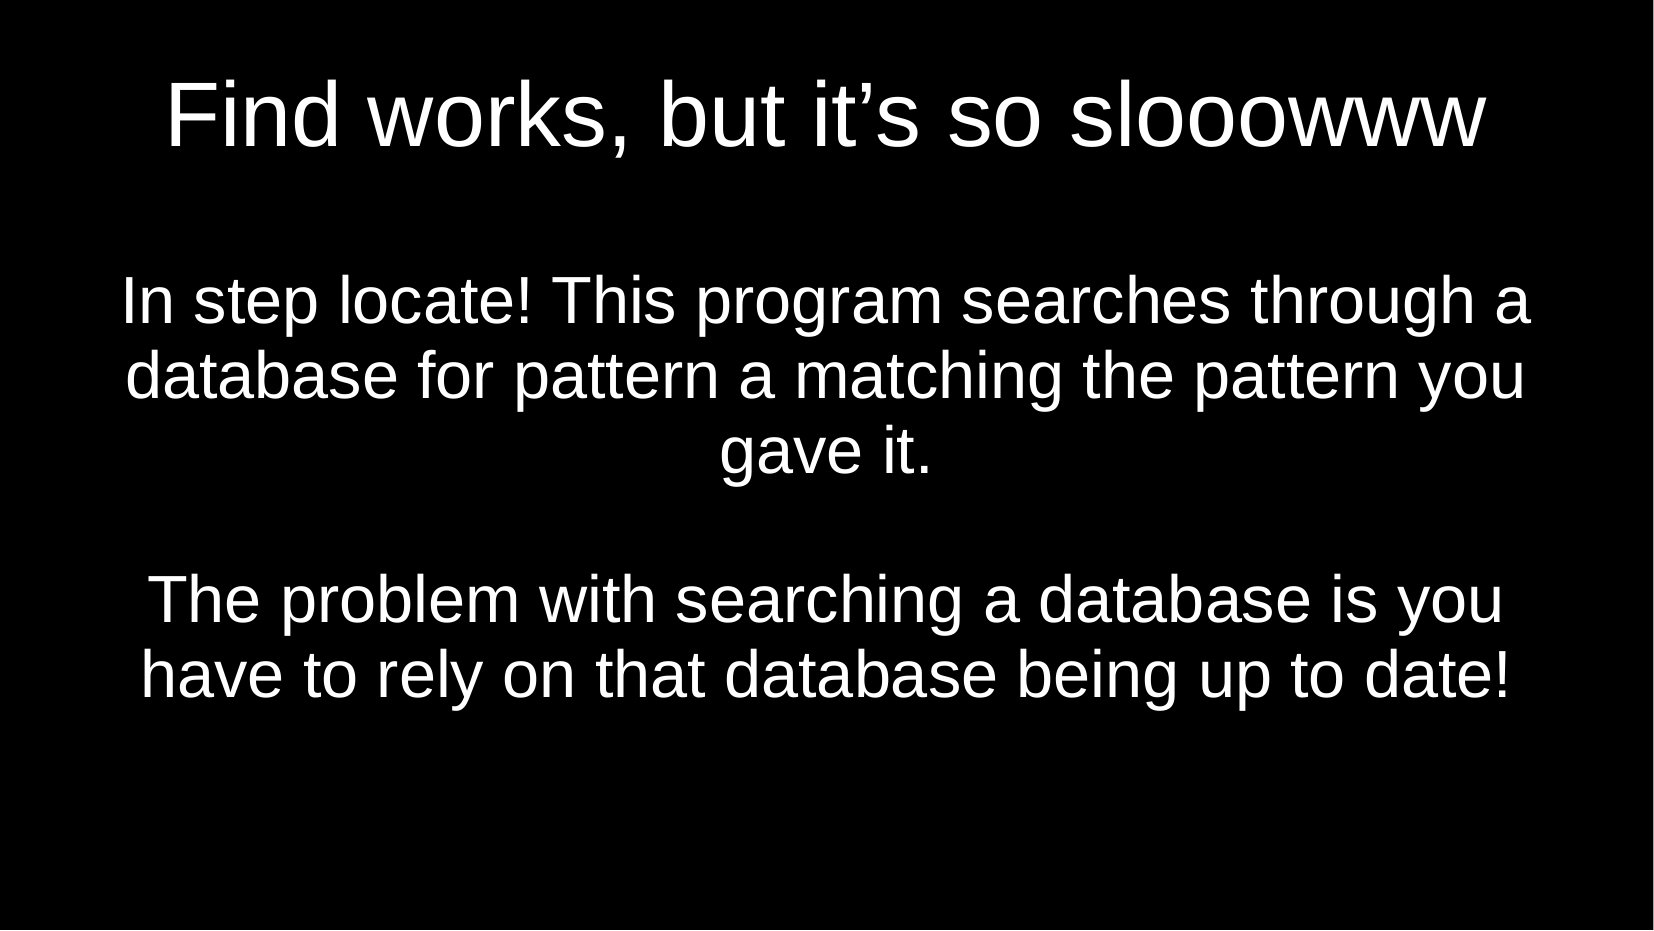

# Find works, but it’s so slooowww
In step locate! This program searches through a database for pattern a matching the pattern you gave it.
The problem with searching a database is you have to rely on that database being up to date!